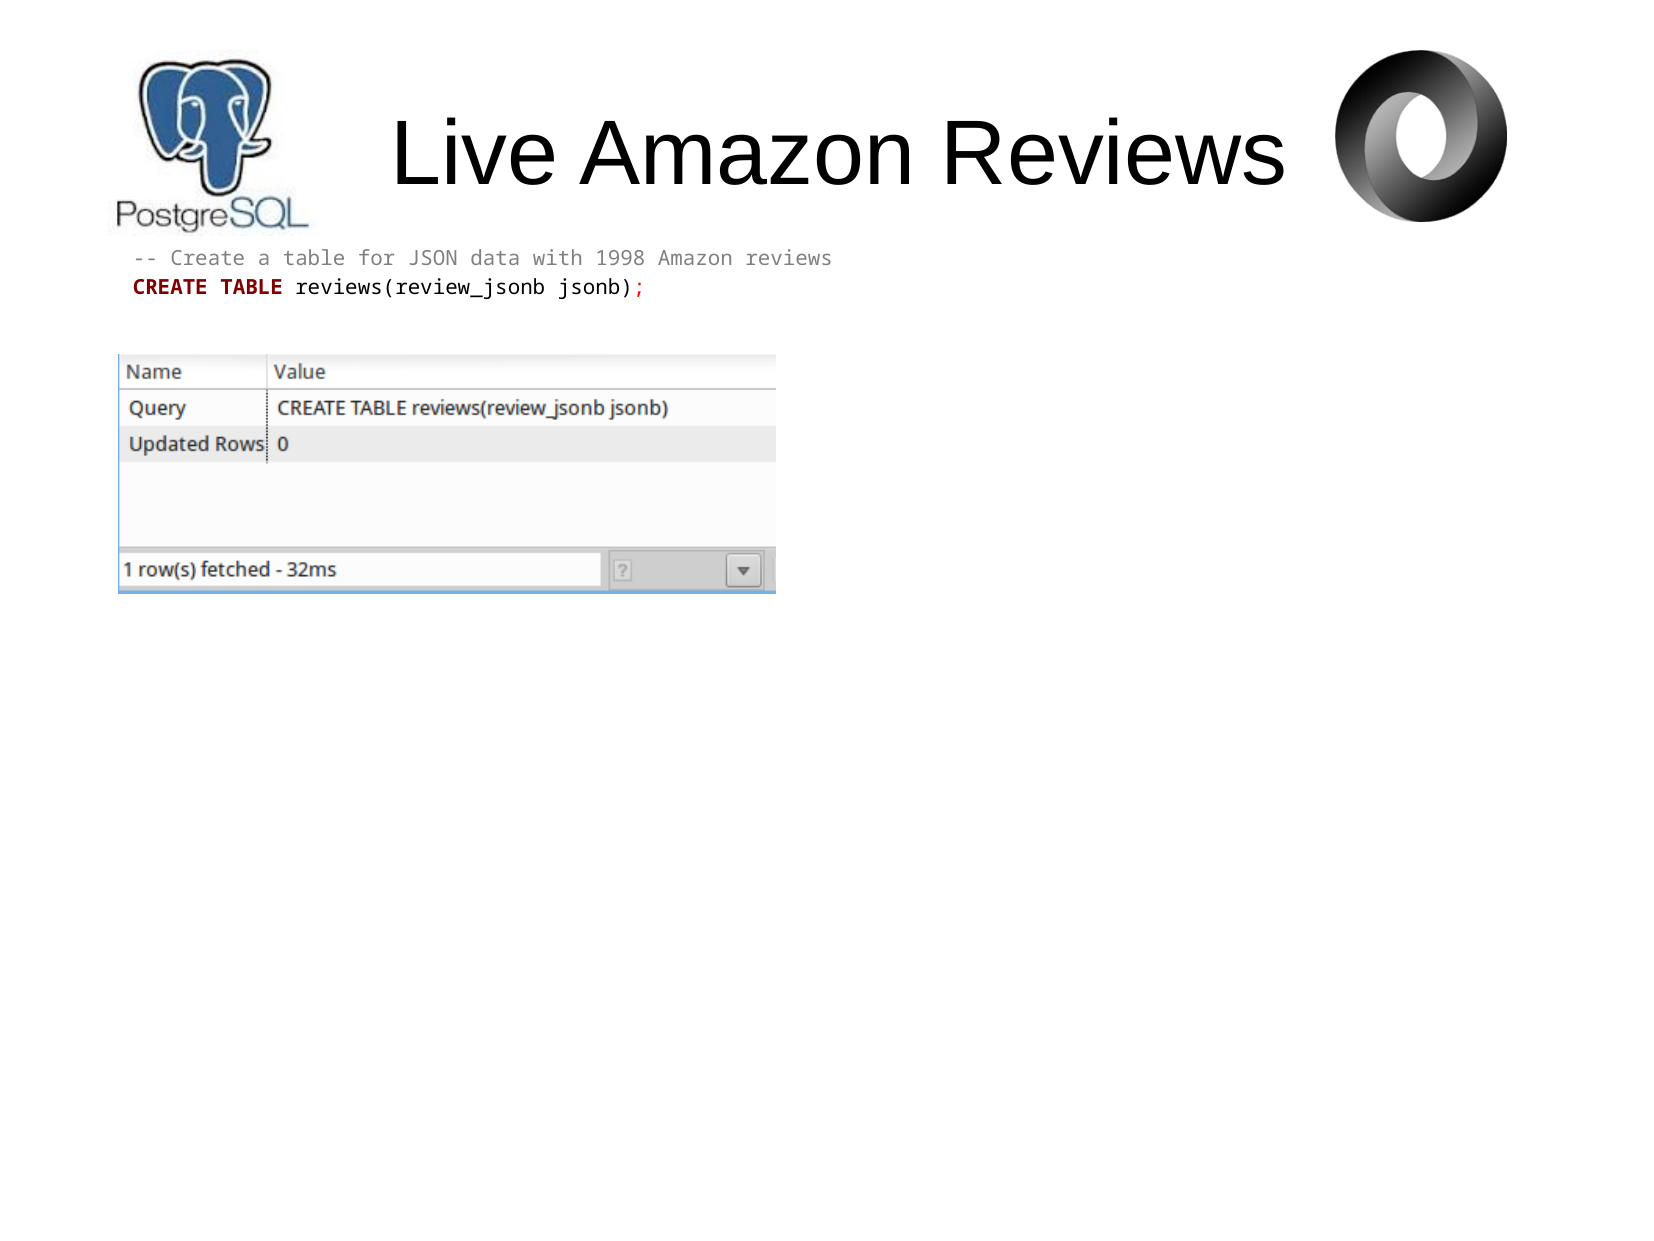

# Live Amazon Reviews
-- Create a table for JSON data with 1998 Amazon reviews
CREATE TABLE reviews(review_jsonb jsonb);